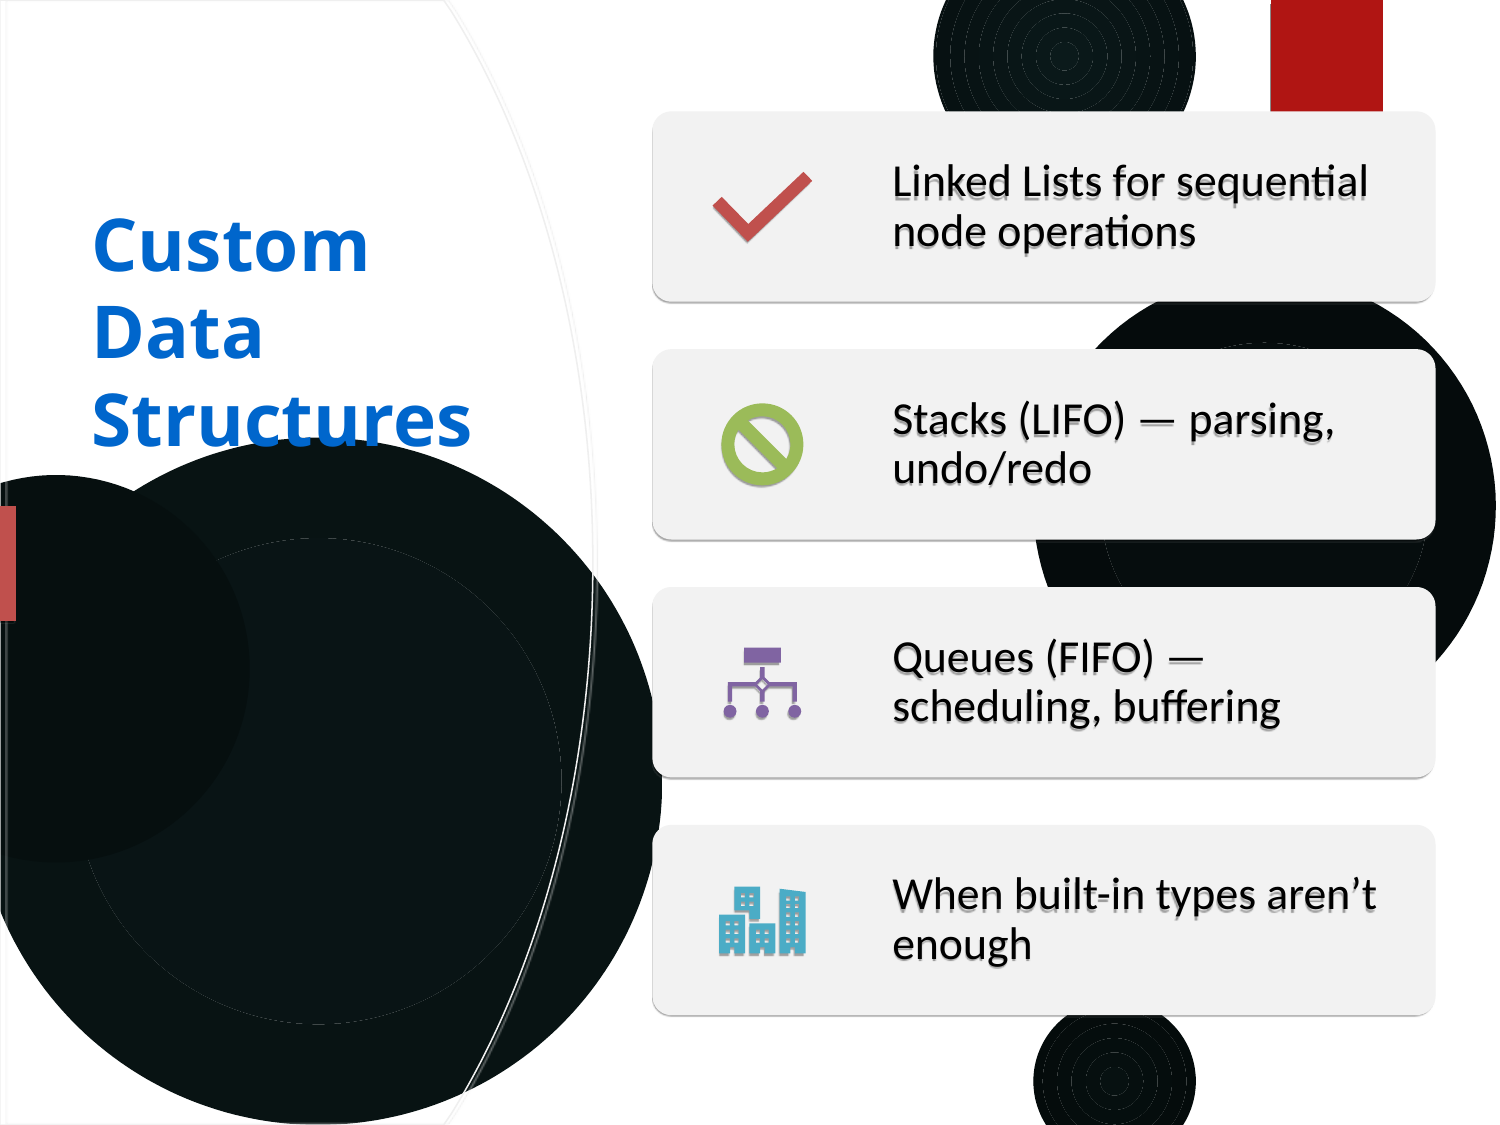

Linked Lists for sequential node operations
Stacks (LIFO) — parsing, undo/redo
Queues (FIFO) — scheduling, buffering
When built-in types aren’t enough
# Custom Data Structures